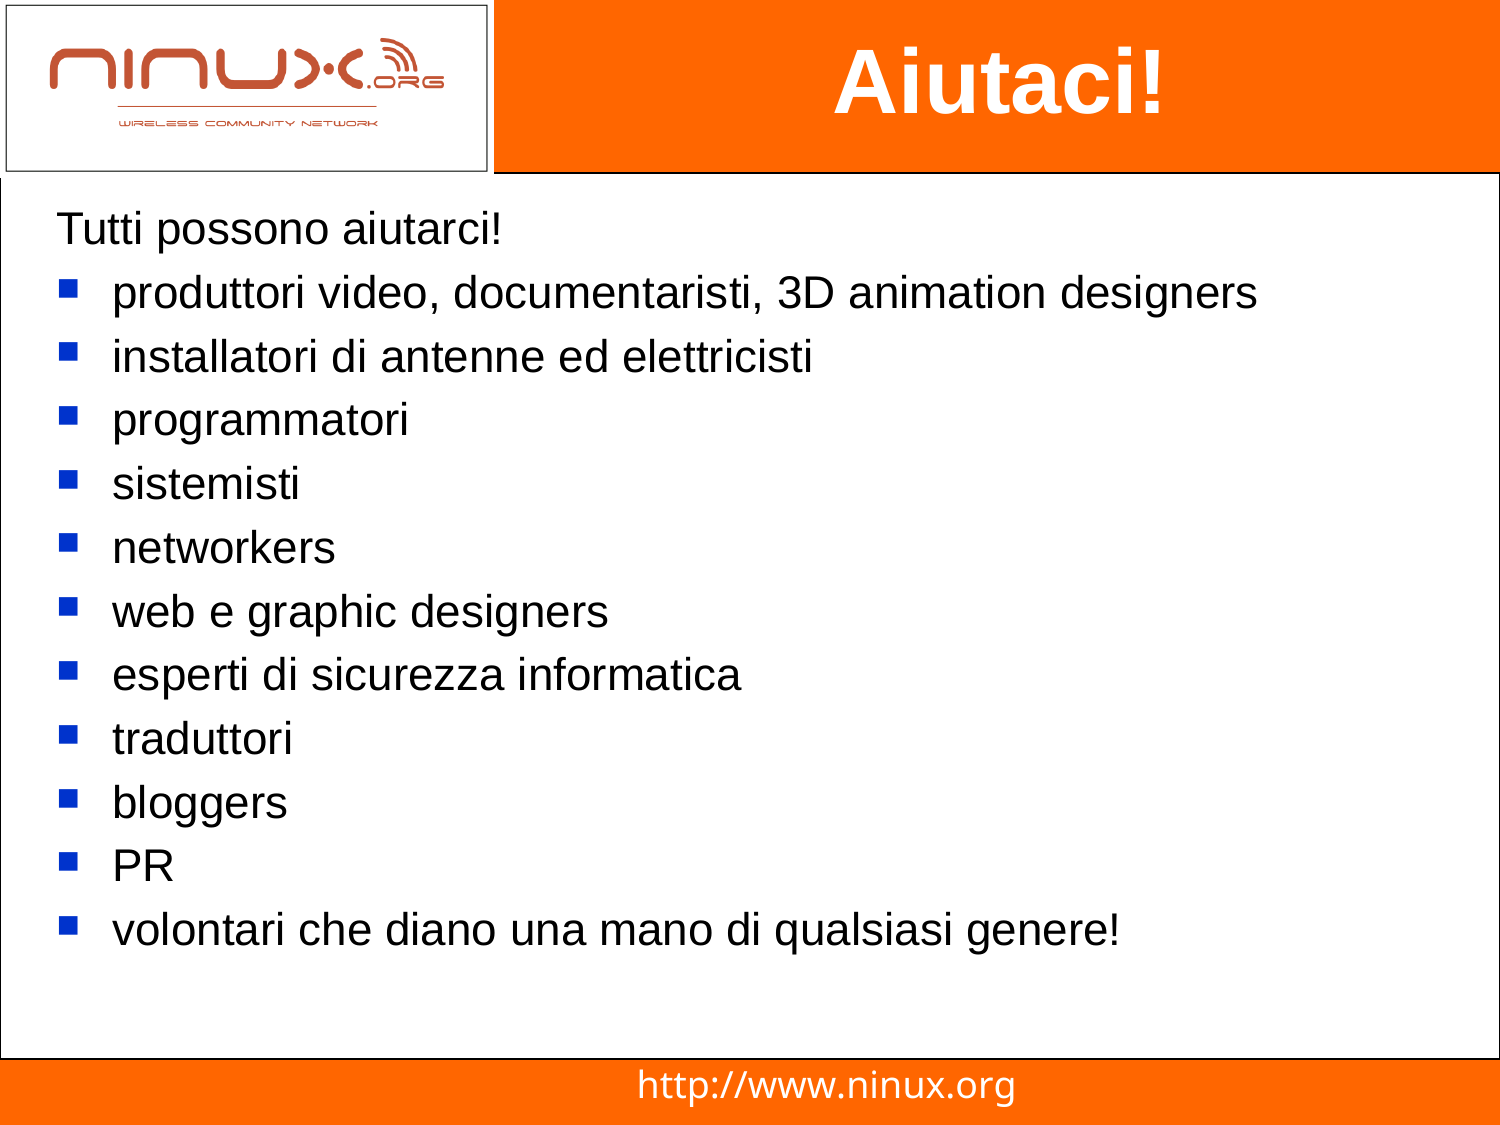

Aiutaci!
# Tutti possono aiutarci!
produttori video, documentaristi, 3D animation designers
installatori di antenne ed elettricisti
programmatori
sistemisti
networkers
web e graphic designers
esperti di sicurezza informatica
traduttori
bloggers
PR
volontari che diano una mano di qualsiasi genere!
http://www.ninux.org